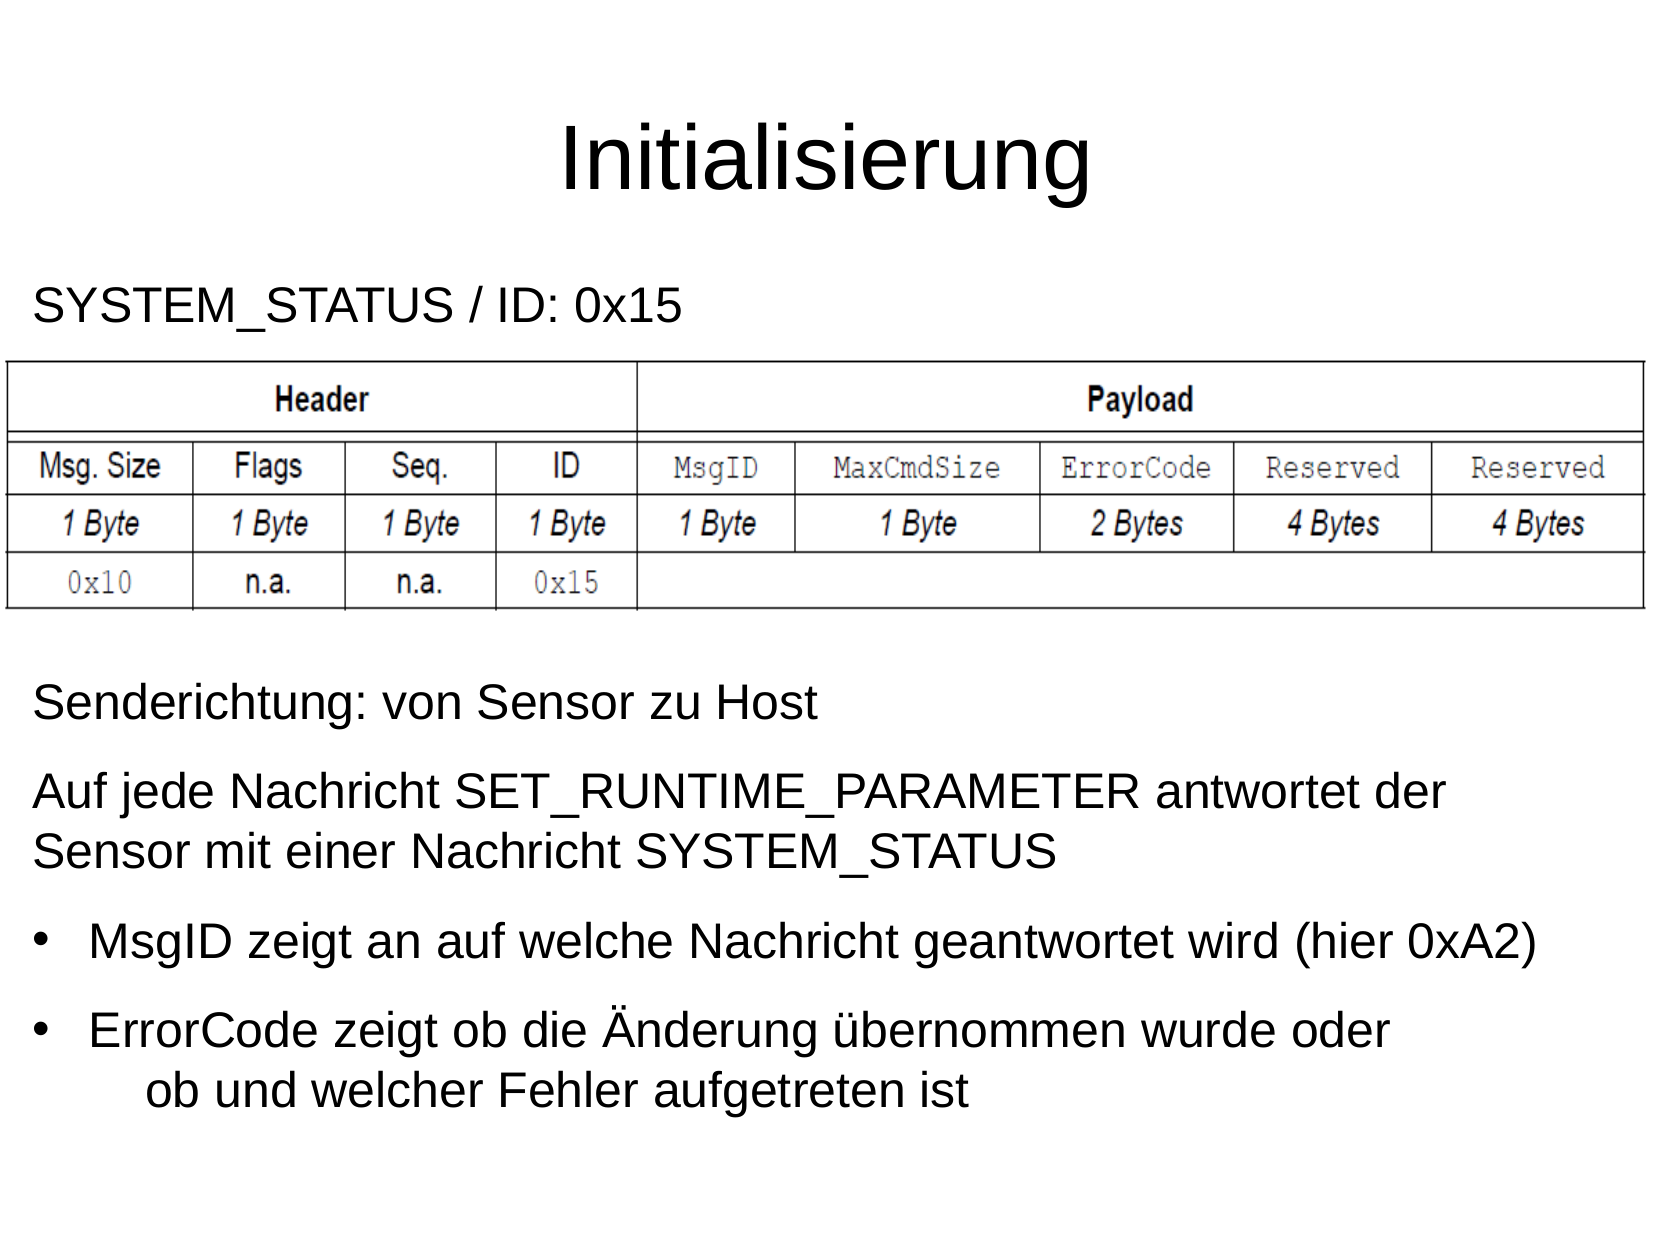

# Initialisierung
SYSTEM_STATUS / ID: 0x15
Senderichtung: von Sensor zu Host
Auf jede Nachricht SET_RUNTIME_PARAMETER antwortet der Sensor mit einer Nachricht SYSTEM_STATUS
MsgID zeigt an auf welche Nachricht geantwortet wird (hier 0xA2)
ErrorCode zeigt ob die Änderung übernommen wurde oder
ob und welcher Fehler aufgetreten ist